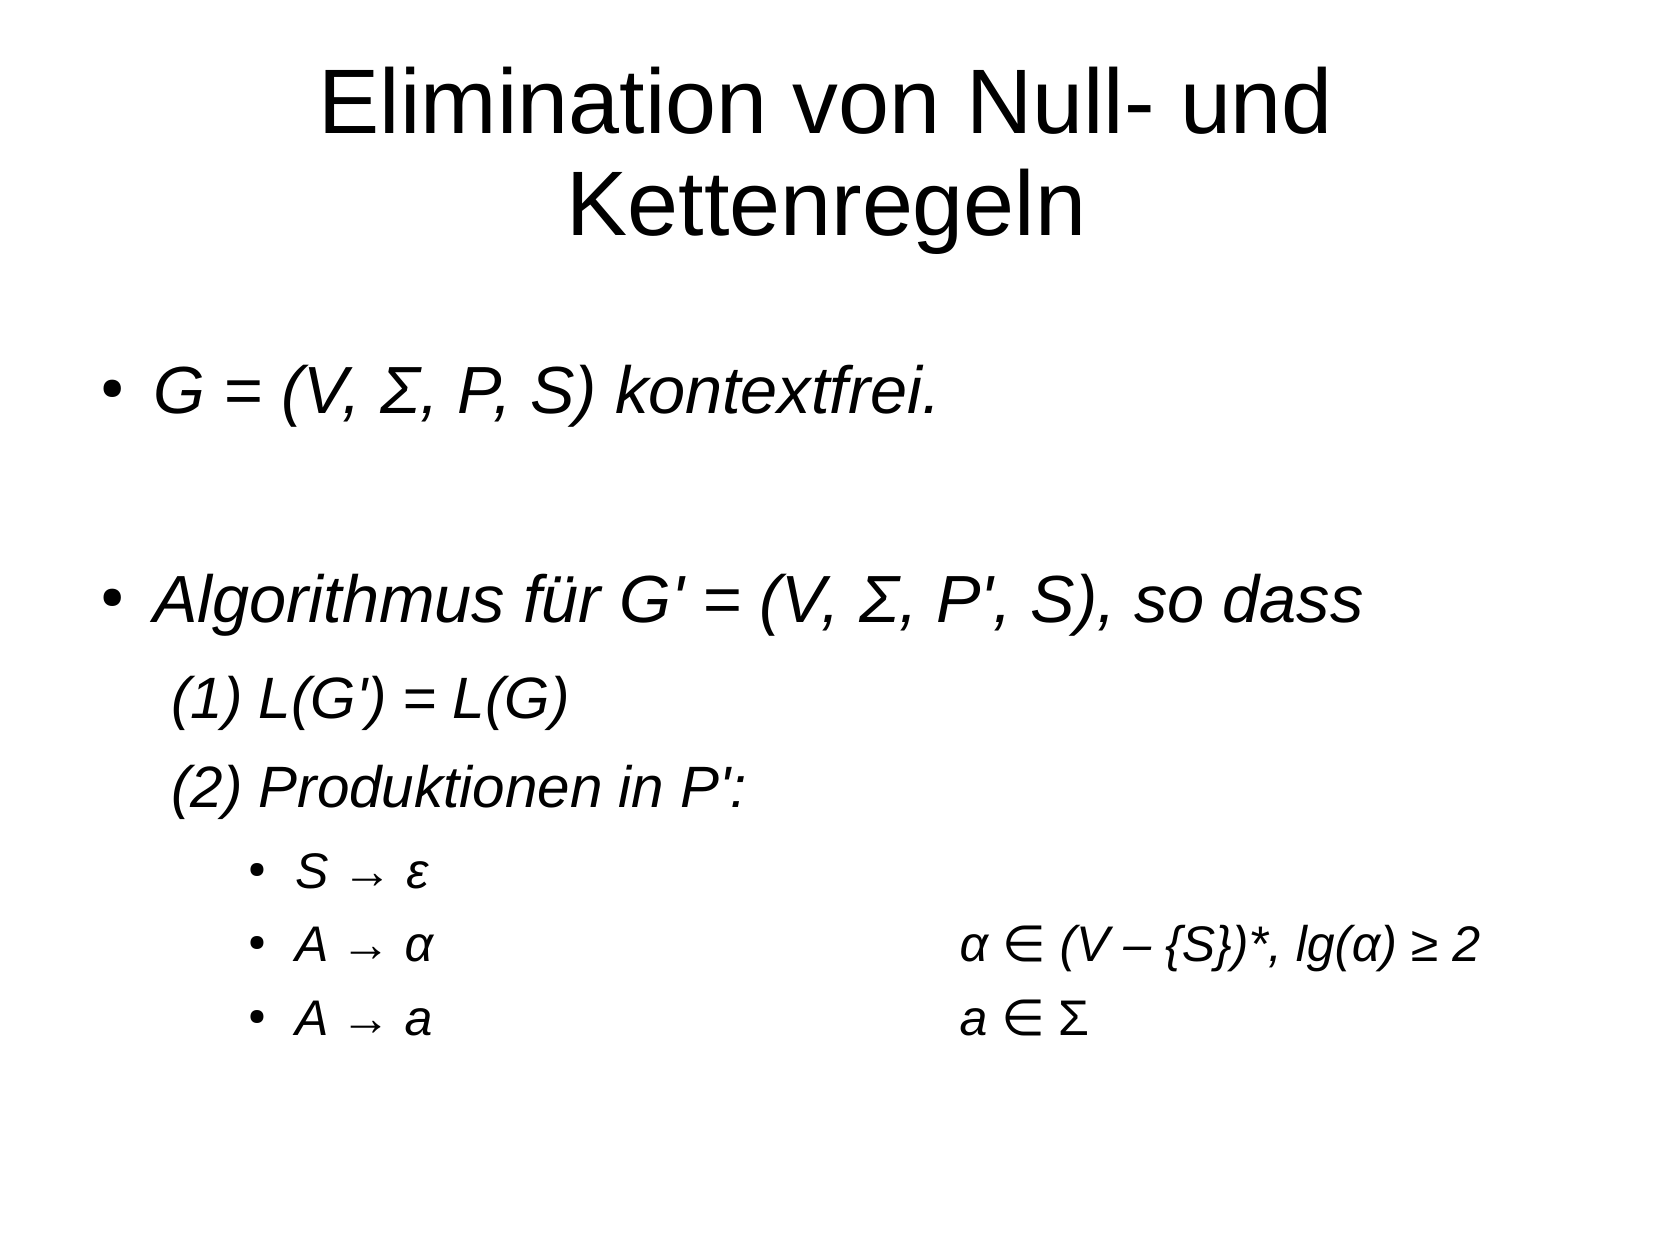

# Elimination von Null- und Kettenregeln
G = (V, Σ, P, S) kontextfrei.
Algorithmus für G' = (V, Σ, P', S), so dass
 L(G') = L(G)
 Produktionen in P':
S → ε
A → α								α ∈ (V – {S})*, lg(α) ≥ 2
A → a								a ∈ Σ